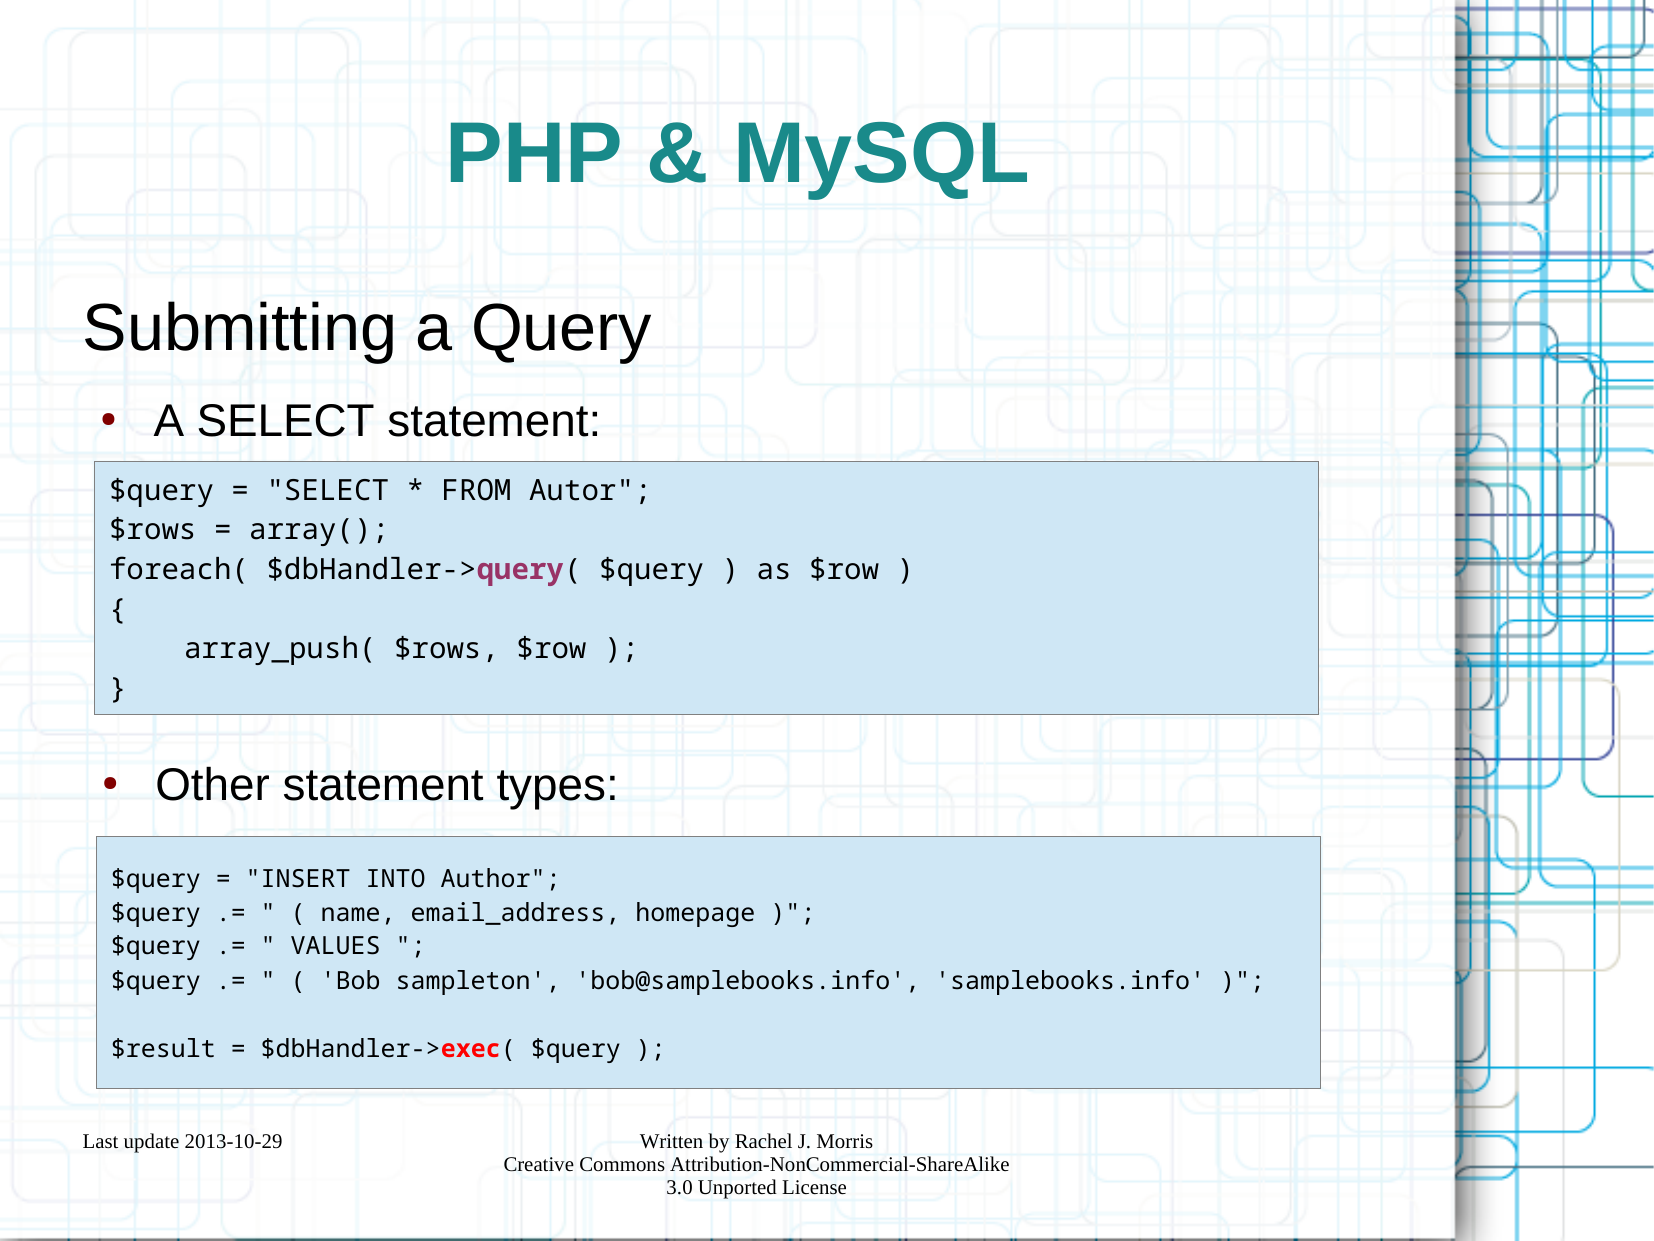

# PHP & MySQL
Submitting a Query
A SELECT statement:
$query = "SELECT * FROM Autor";
$rows = array();
foreach( $dbHandler->query( $query ) as $row )
{
	array_push( $rows, $row );
}
Other statement types:
$query = "INSERT INTO Author";
$query .= " ( name, email_address, homepage )";
$query .= " VALUES ";
$query .= " ( 'Bob sampleton', 'bob@samplebooks.info', 'samplebooks.info' )";
$result = $dbHandler->exec( $query );